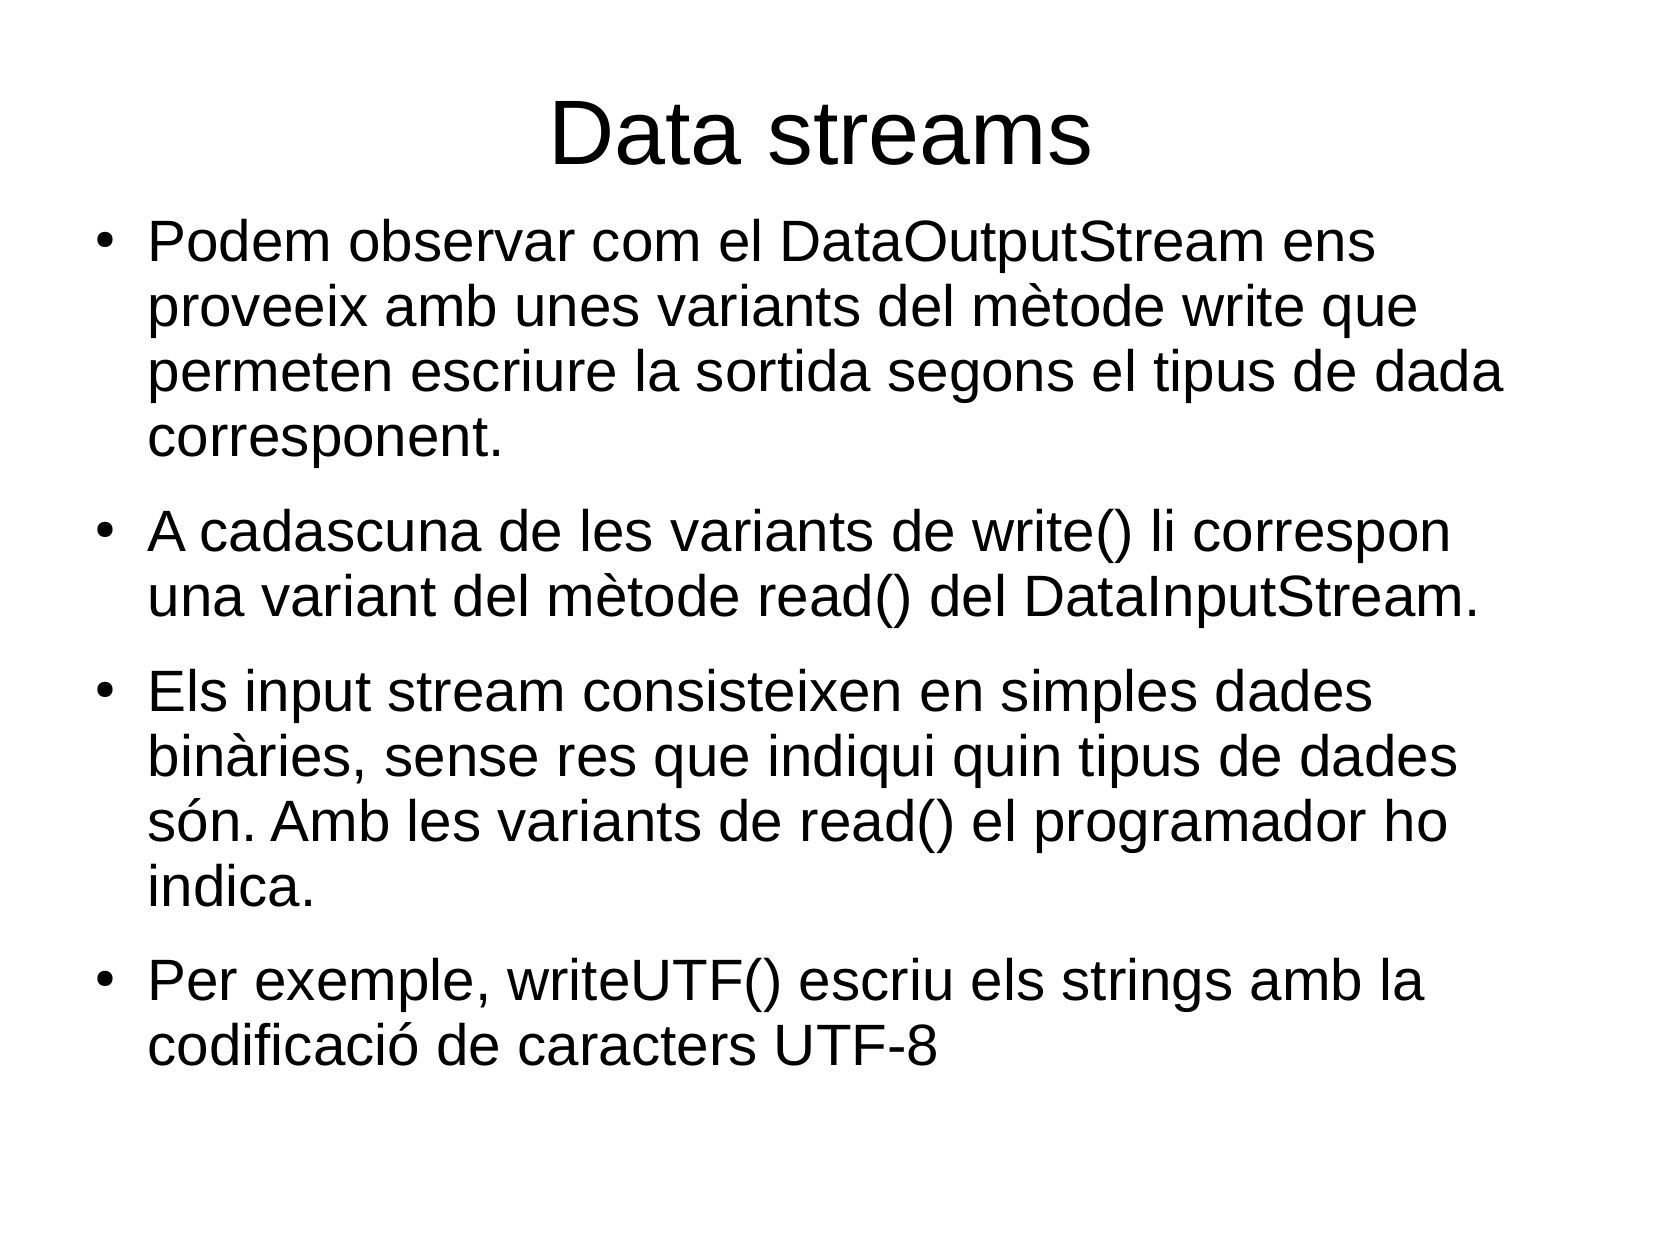

# Data streams
Podem observar com el DataOutputStream ens proveeix amb unes variants del mètode write que permeten escriure la sortida segons el tipus de dada corresponent.
A cadascuna de les variants de write() li correspon una variant del mètode read() del DataInputStream.
Els input stream consisteixen en simples dades binàries, sense res que indiqui quin tipus de dades són. Amb les variants de read() el programador ho indica.
Per exemple, writeUTF() escriu els strings amb la codificació de caracters UTF-8